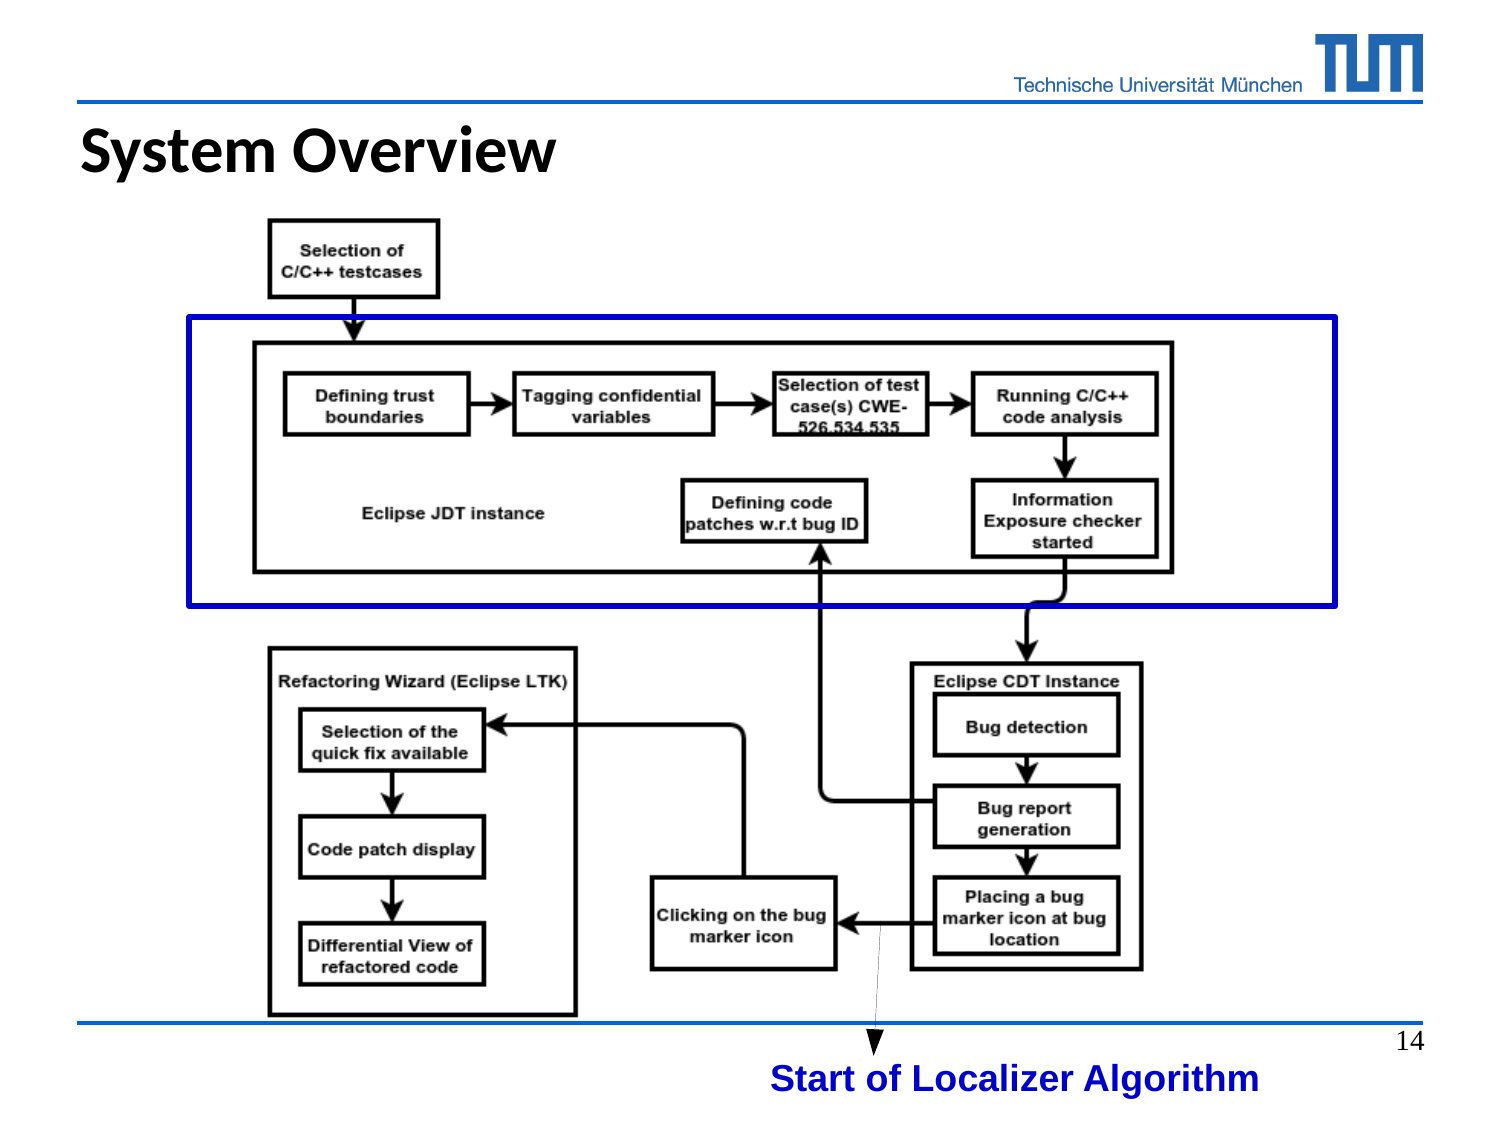

# System Overview
14
Start of Localizer Algorithm